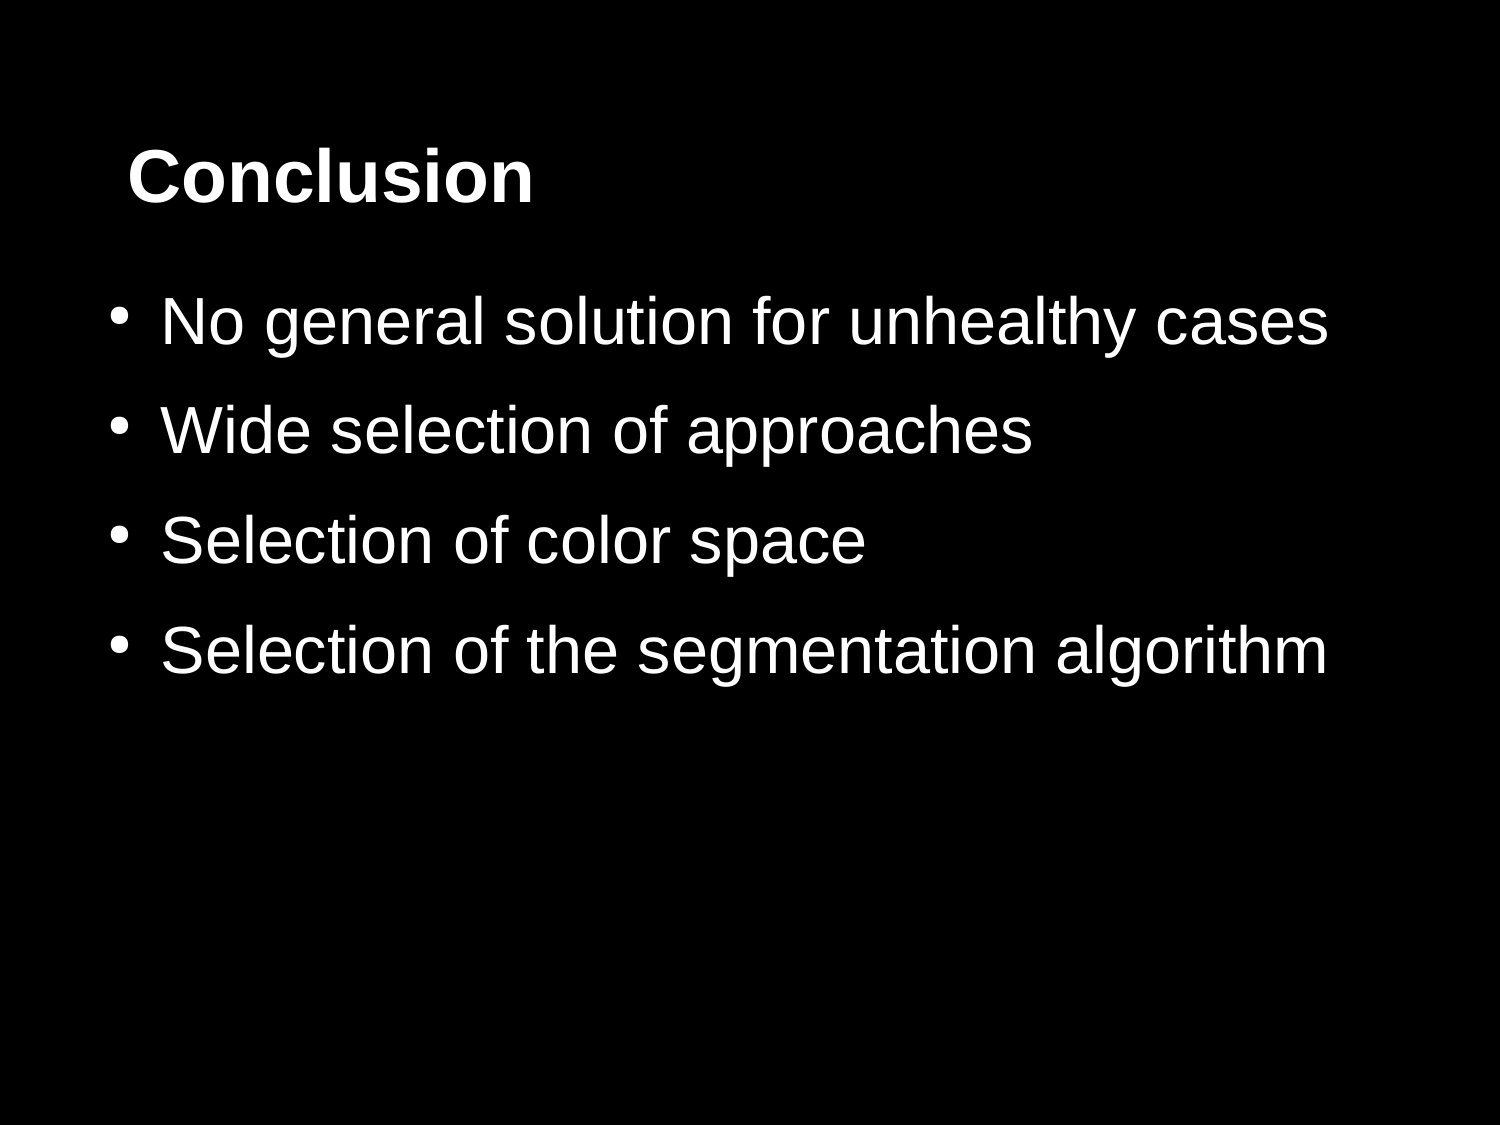

# Conclusion
No general solution for unhealthy cases
Wide selection of approaches
Selection of color space
Selection of the segmentation algorithm